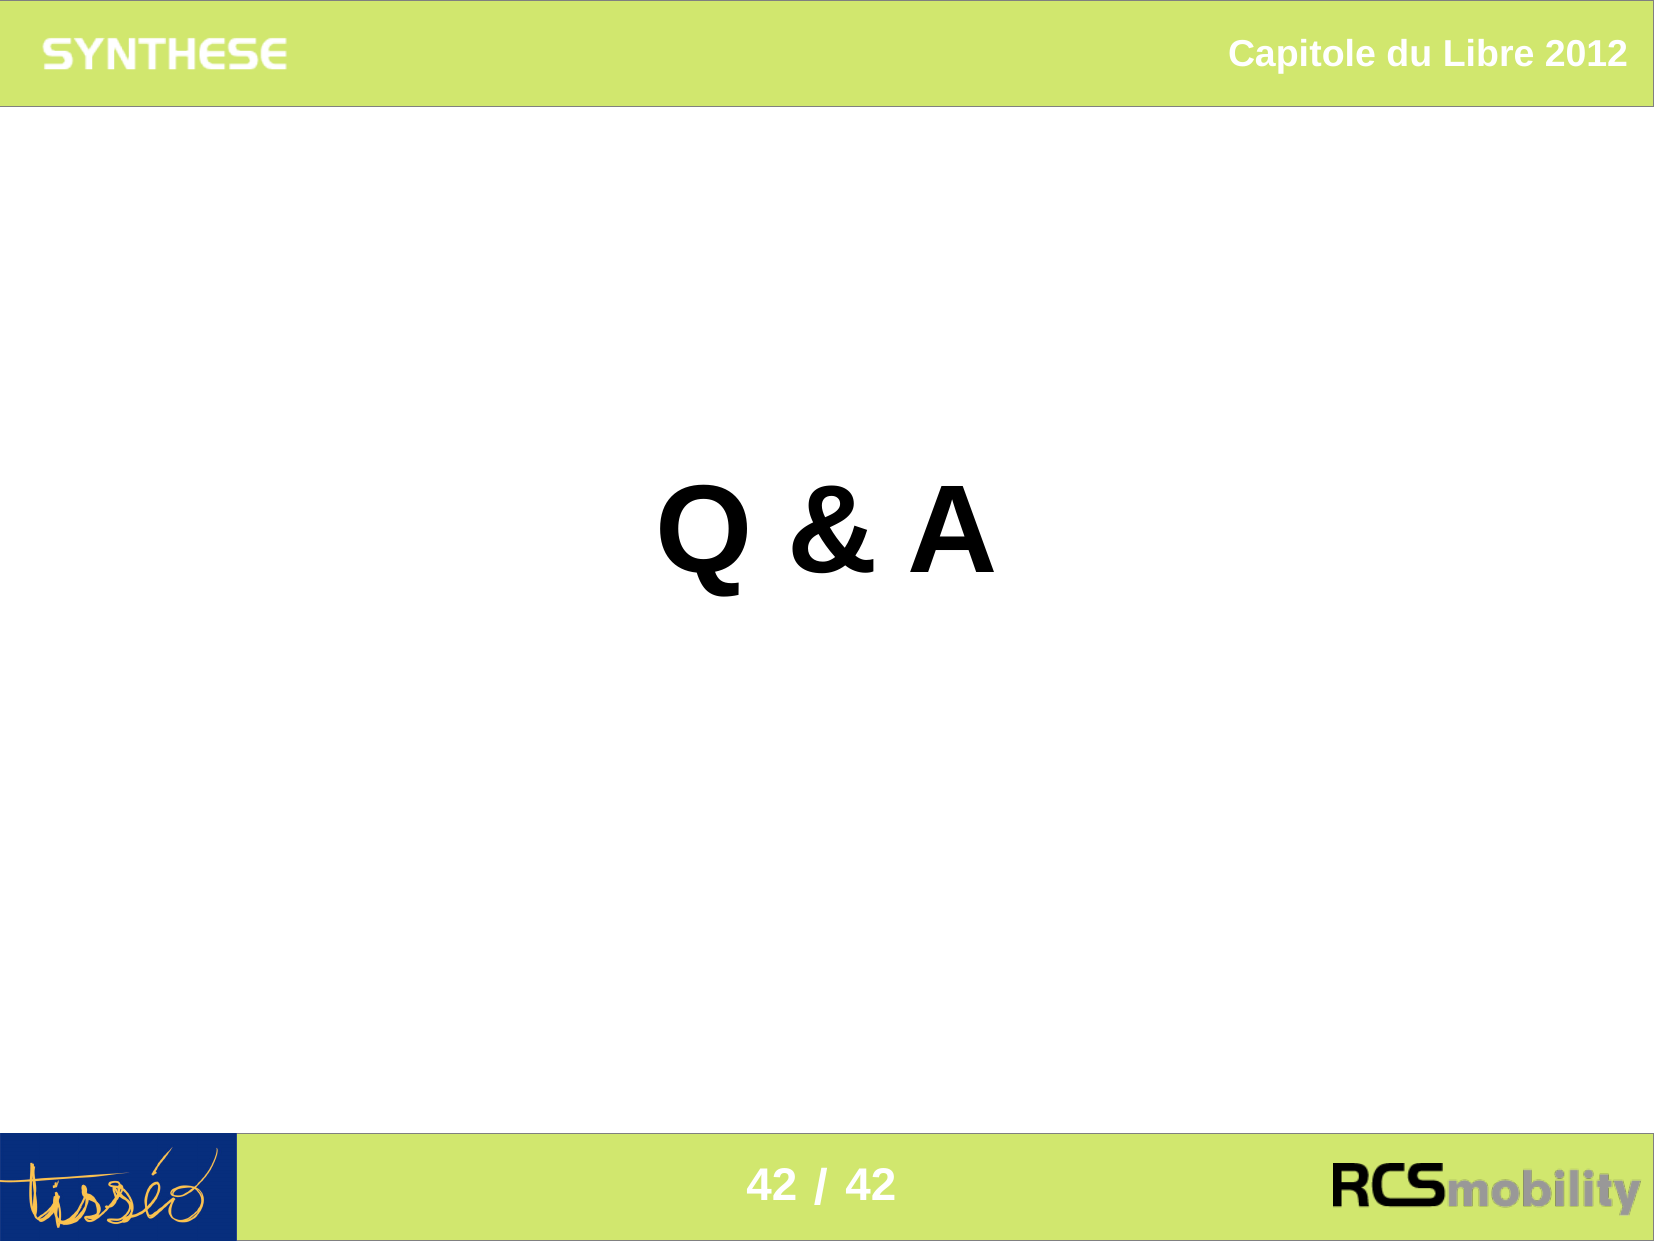

Capitole du Libre 2012
# Q & A
42
/
42